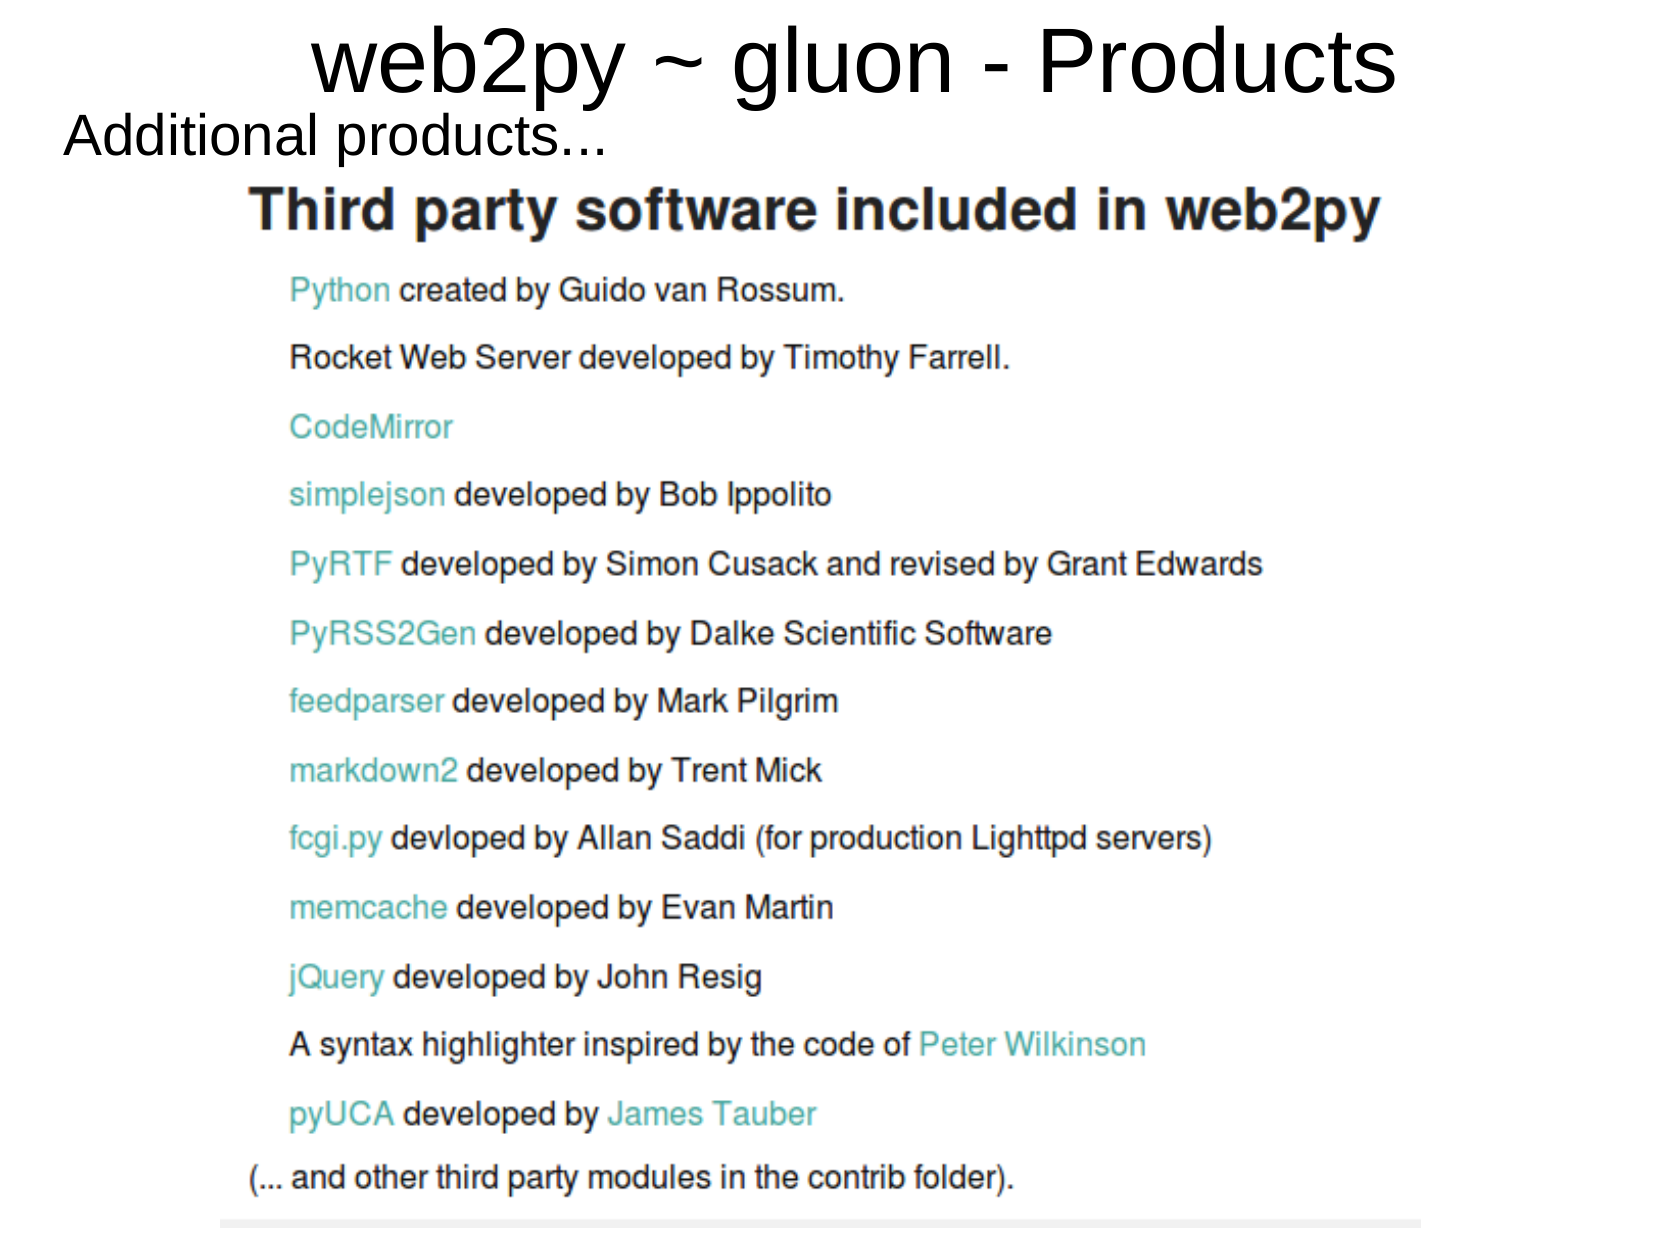

# web2py ~ gluon - Products
Additional products...